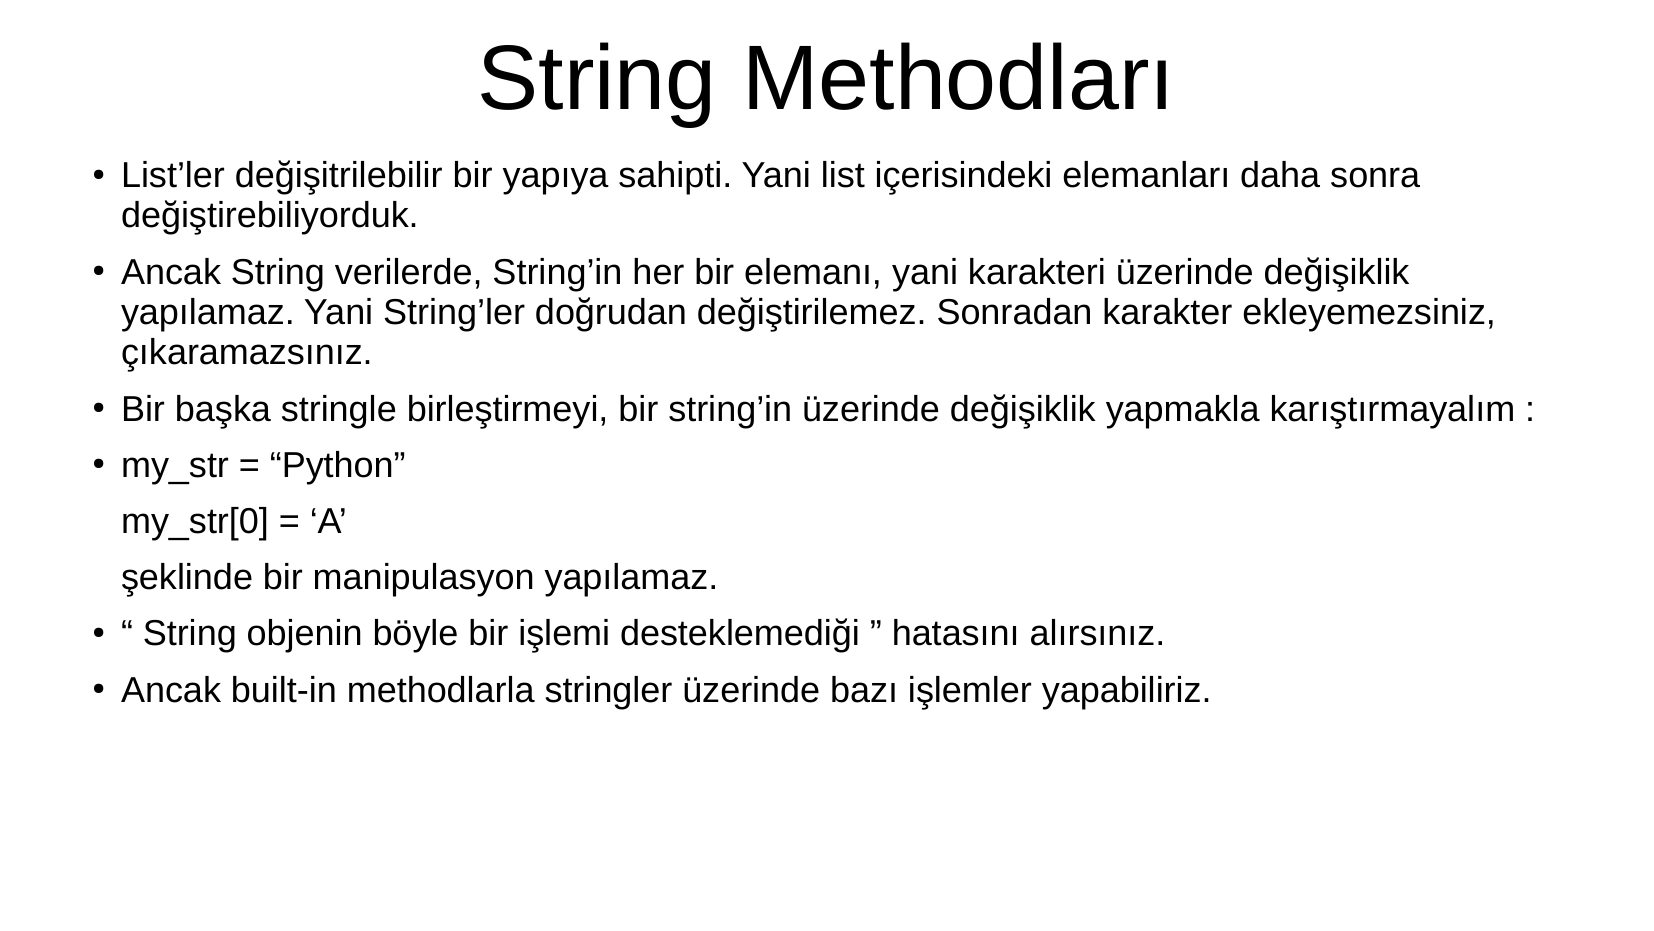

# String Methodları
List’ler değişitrilebilir bir yapıya sahipti. Yani list içerisindeki elemanları daha sonra değiştirebiliyorduk.
Ancak String verilerde, String’in her bir elemanı, yani karakteri üzerinde değişiklik yapılamaz. Yani String’ler doğrudan değiştirilemez. Sonradan karakter ekleyemezsiniz, çıkaramazsınız.
Bir başka stringle birleştirmeyi, bir string’in üzerinde değişiklik yapmakla karıştırmayalım :
my_str = “Python”
my_str[0] = ‘A’
şeklinde bir manipulasyon yapılamaz.
“ String objenin böyle bir işlemi desteklemediği ” hatasını alırsınız.
Ancak built-in methodlarla stringler üzerinde bazı işlemler yapabiliriz.